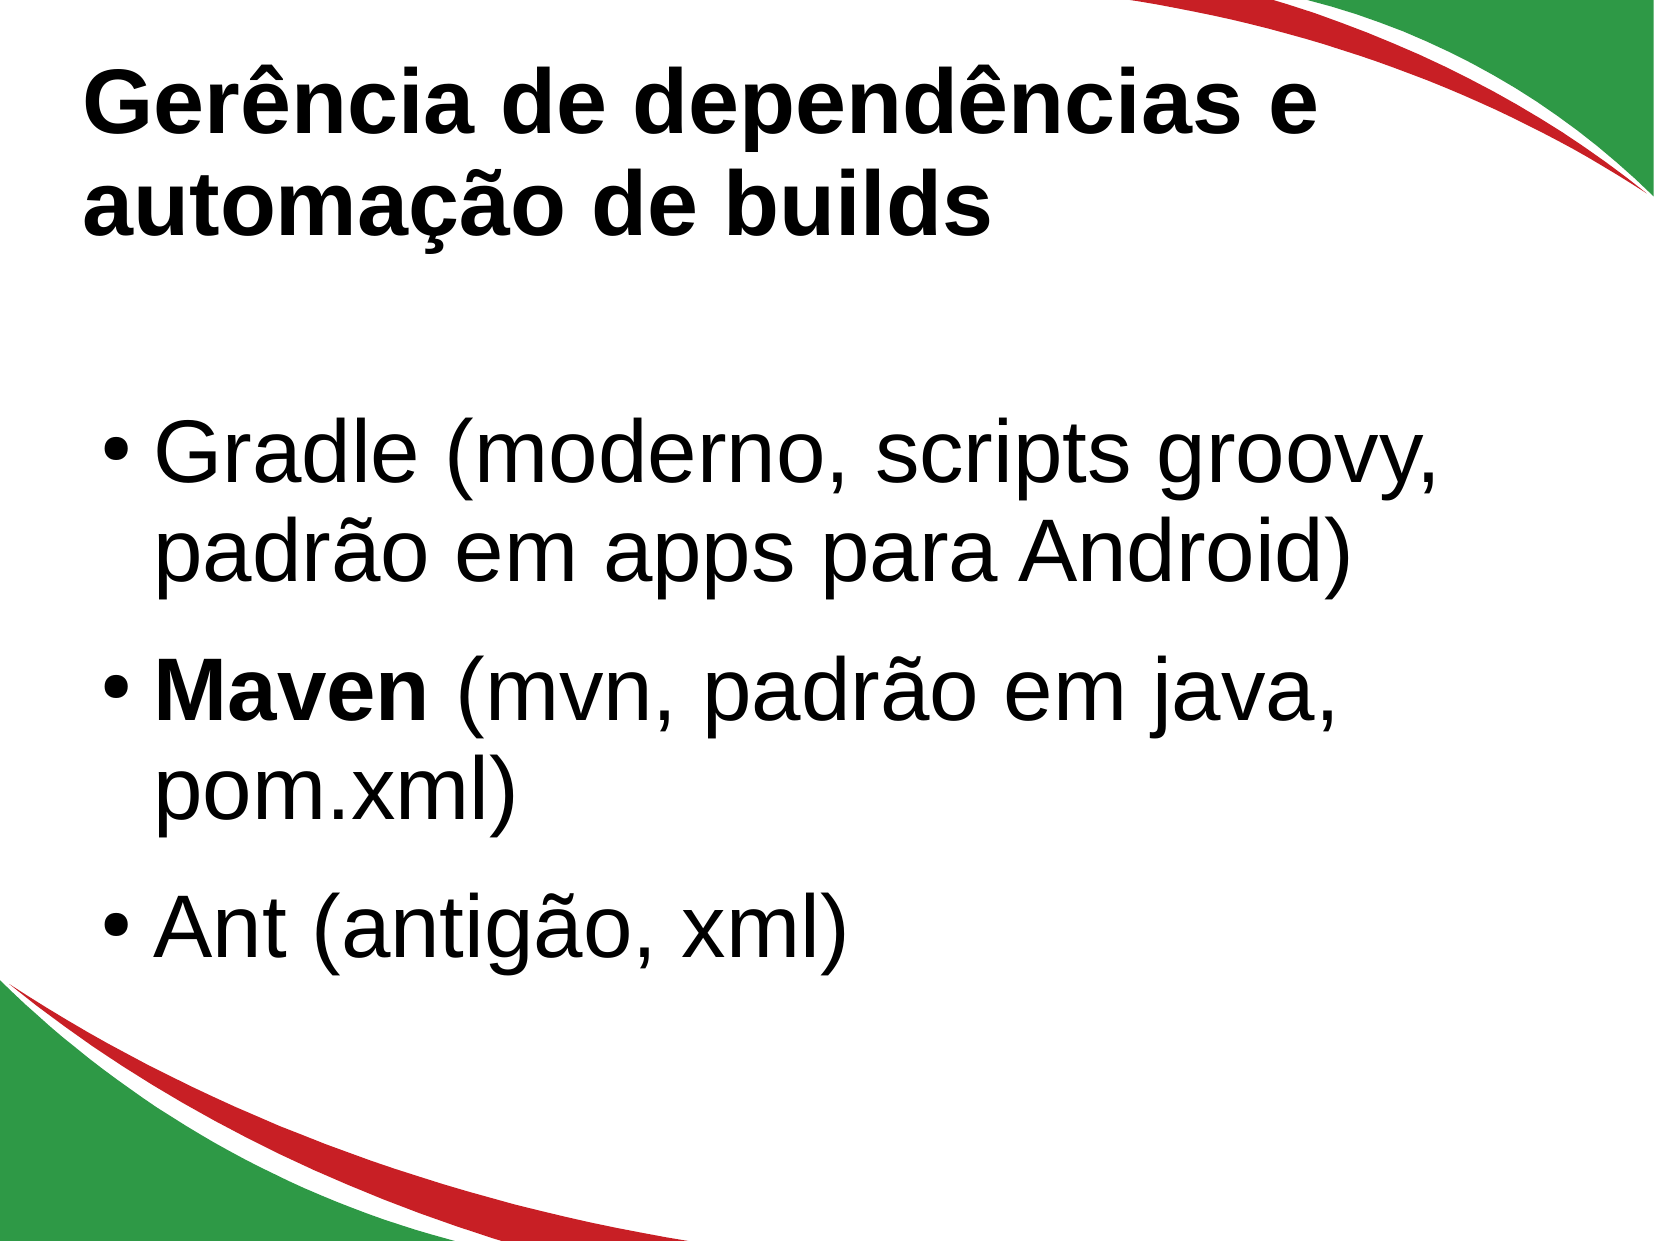

# Gerência de dependências e automação de builds
Gradle (moderno, scripts groovy, padrão em apps para Android)
Maven (mvn, padrão em java, pom.xml)
Ant (antigão, xml)